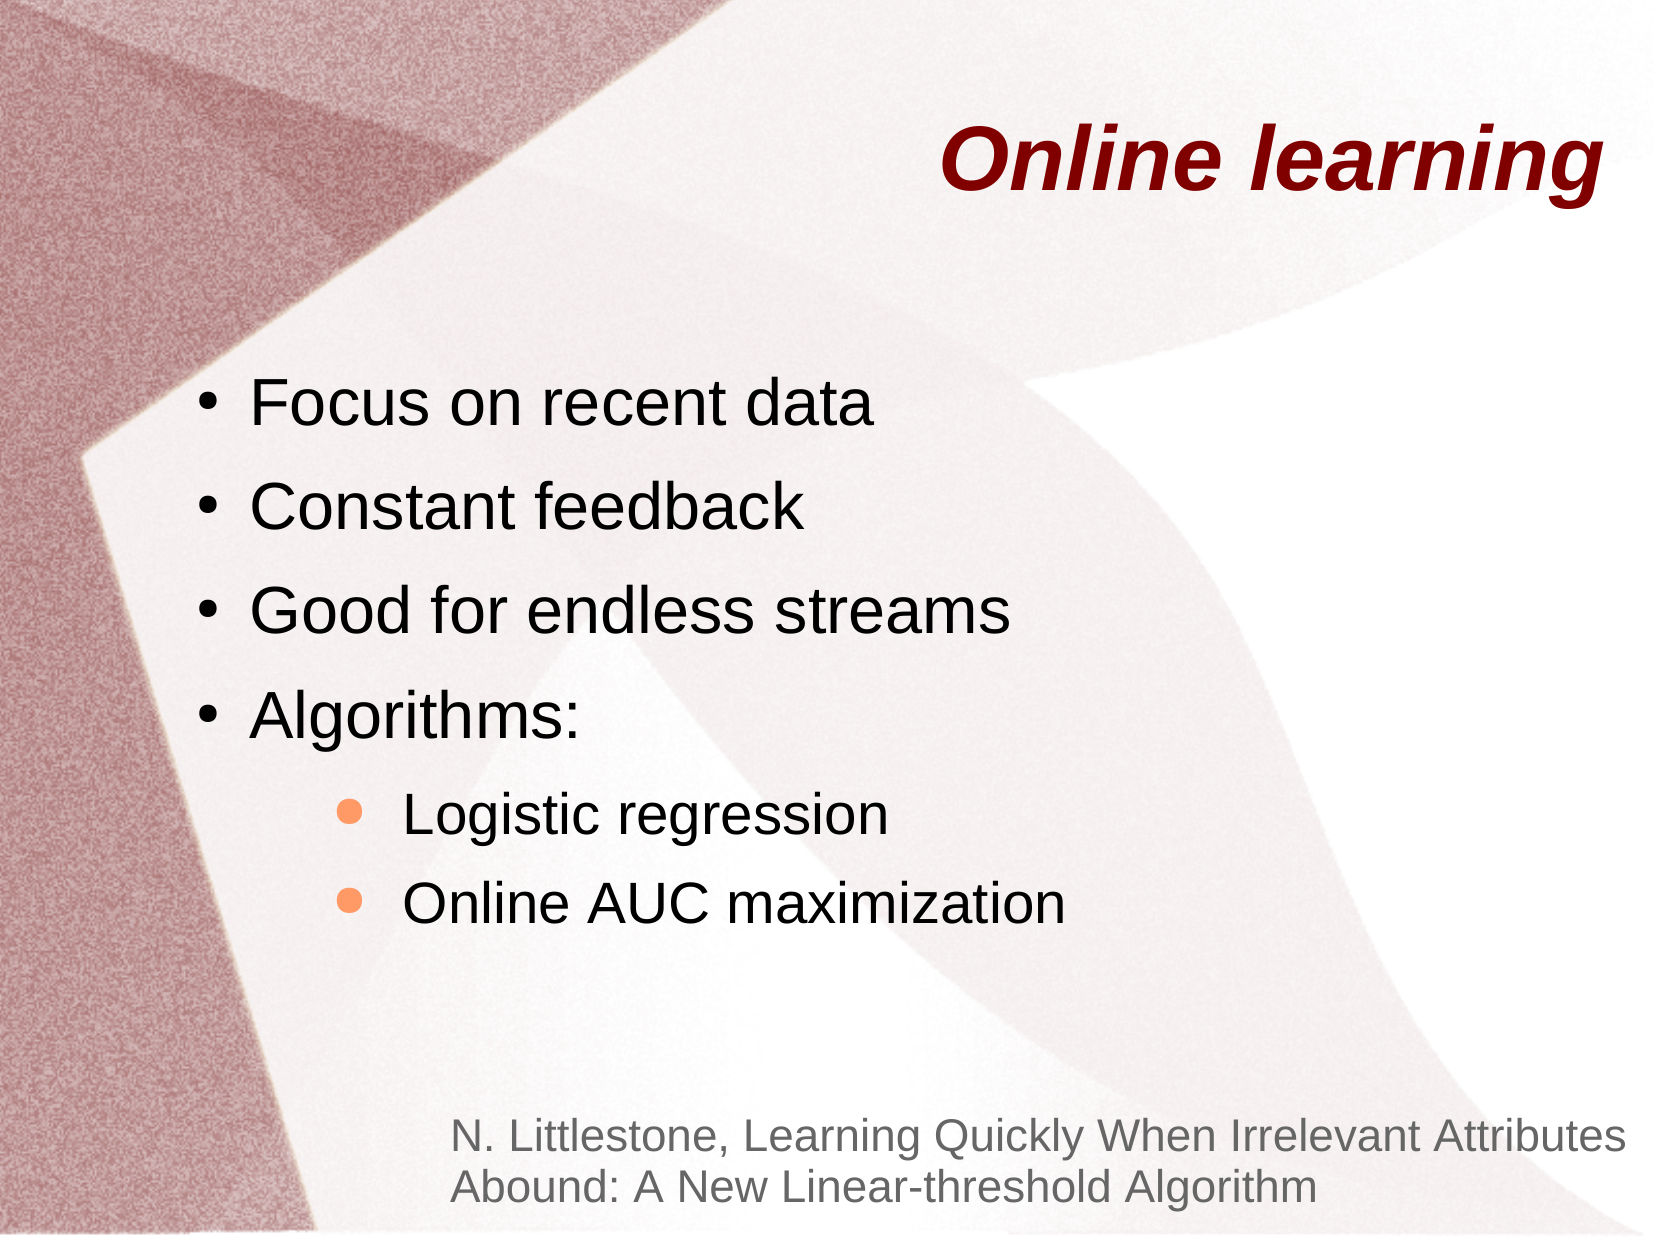

# Online learning
Focus on recent data
Constant feedback
Good for endless streams
Algorithms:
Logistic regression
Online AUC maximization
N. Littlestone, Learning Quickly When Irrelevant Attributes
Abound: A New Linear-threshold Algorithm